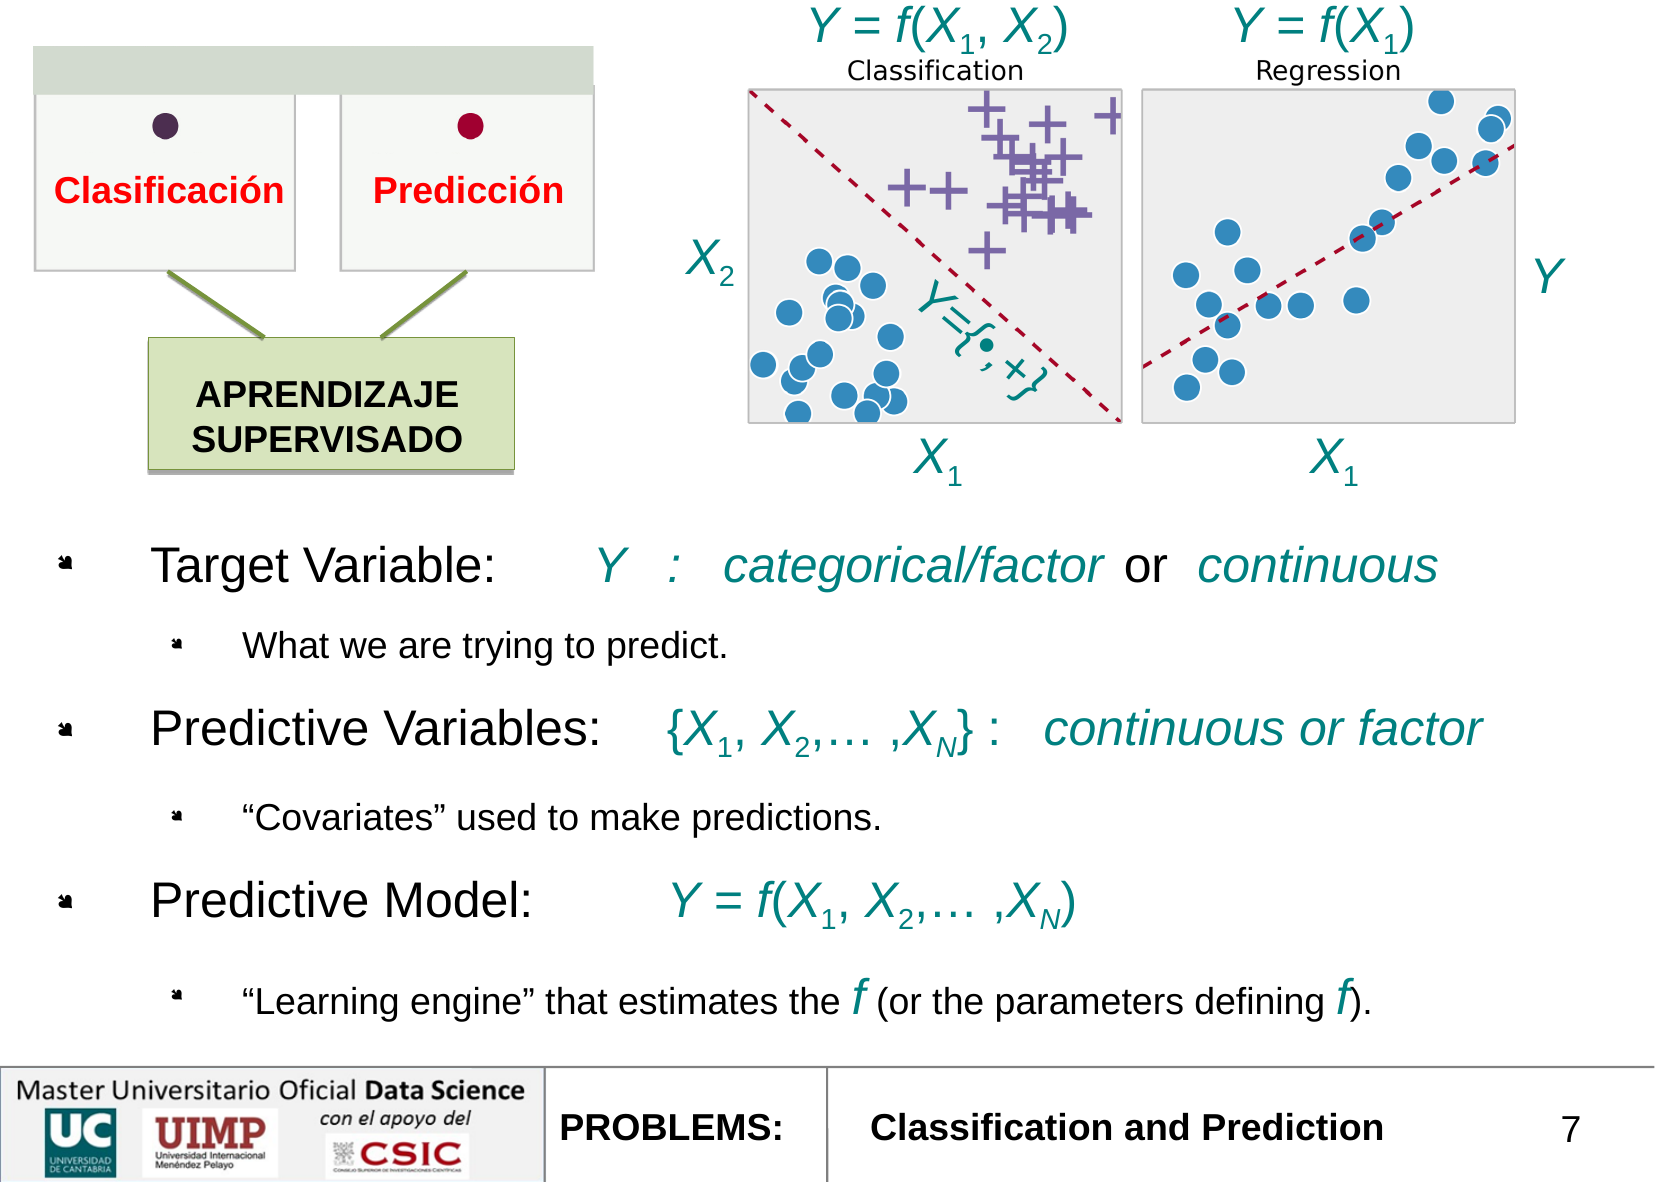

https://www.datasciencecentral.com/profiles/blogs/handling-imbalanced-data-sets-in-supervised-learning-using-family
Y = f(X1, X2)
Y = f(X1)
Clasificación
Predicción
X2
Y
Y={•,+}
APRENDIZAJE SUPERVISADO
X1
X1
Target Variable: 		Y : categorical/factor	 or	 continuous
What we are trying to predict.
Predictive Variables: 	{X1, X2,… ,XN} : continuous or factor
“Covariates” used to make predictions.
Predictive Model: 		Y = f(X1, X2,… ,XN)
“Learning engine” that estimates the f (or the parameters defining f).
Classification and Prediction